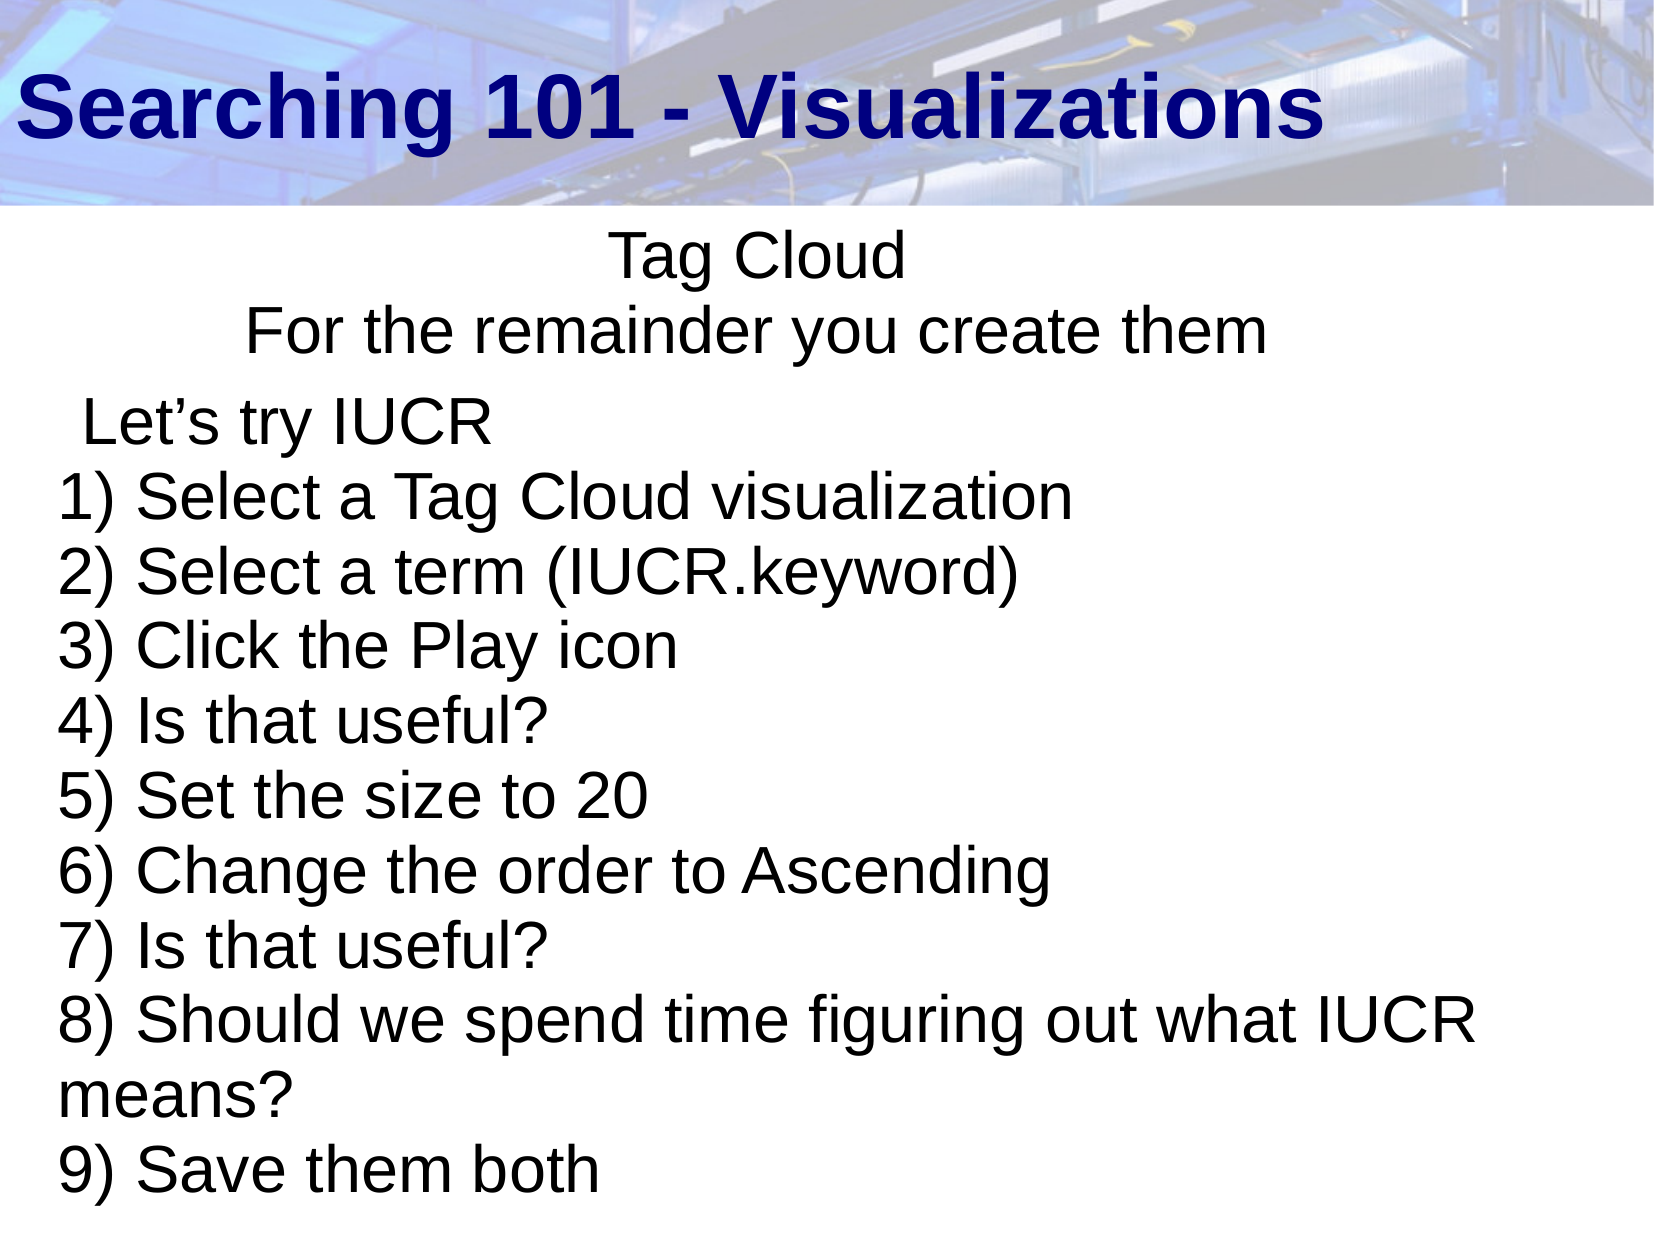

# Searching 101 - Visualizations
Tag Cloud
For the remainder you create them
Let’s try IUCR
 Select a Tag Cloud visualization
 Select a term (IUCR.keyword)
 Click the Play icon
 Is that useful?
 Set the size to 20
 Change the order to Ascending
 Is that useful?
 Should we spend time figuring out what IUCR means?
 Save them both